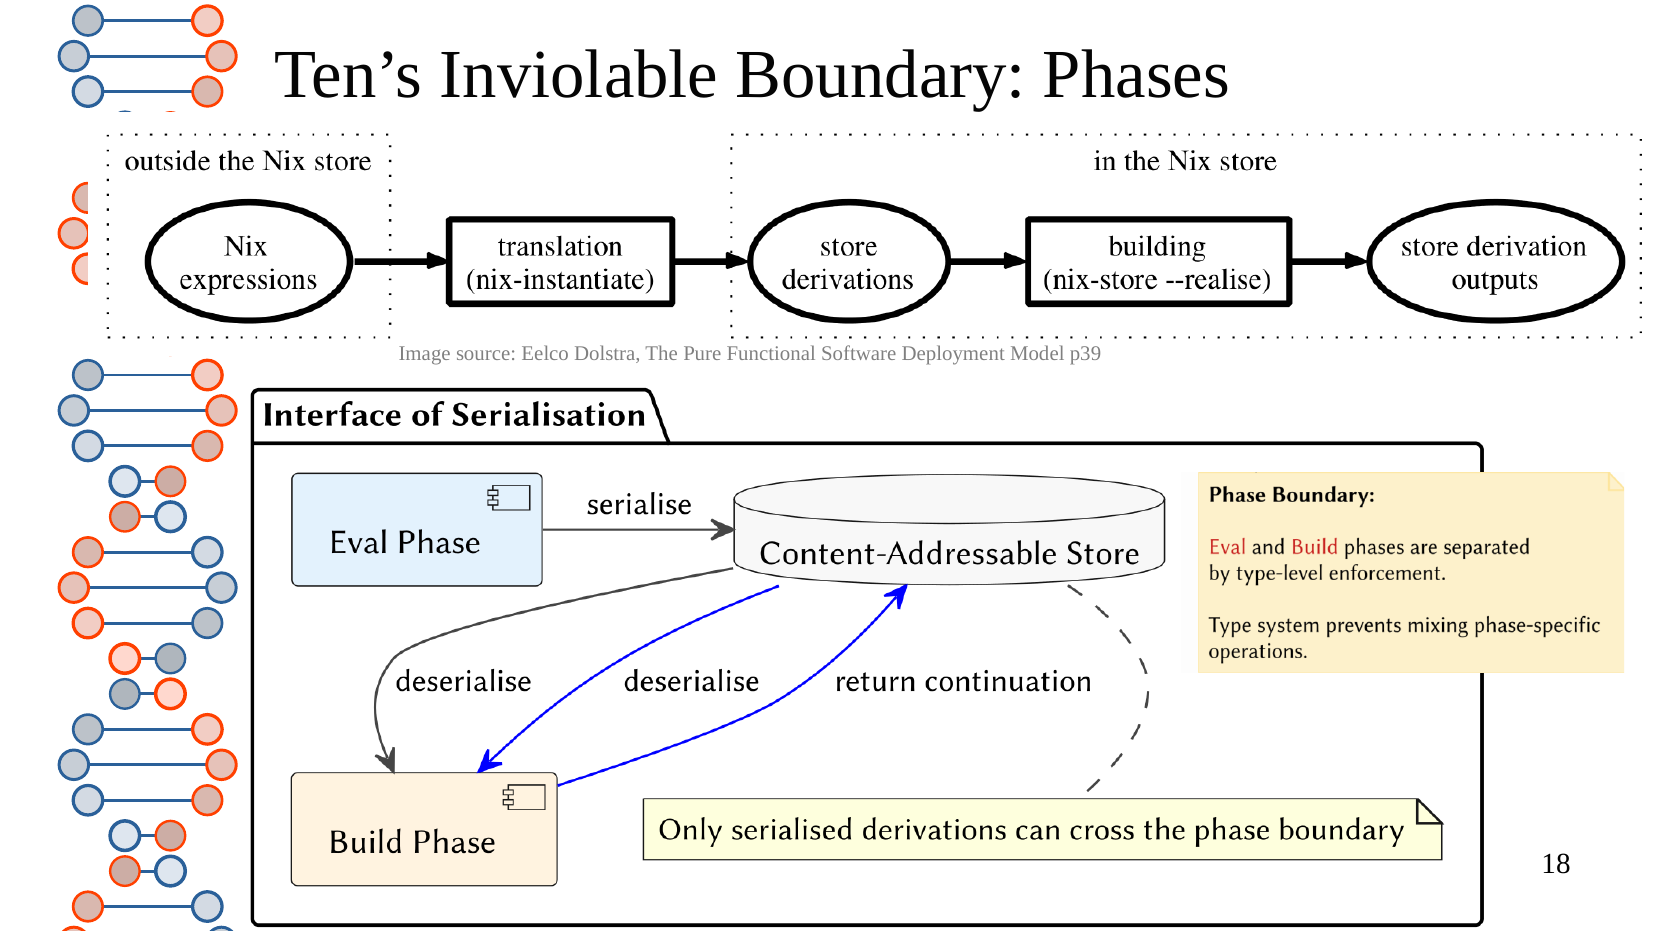

# Ten’s Inviolable Boundary: Phases
Image source: Eelco Dolstra, The Pure Functional Software Deployment Model p39
18